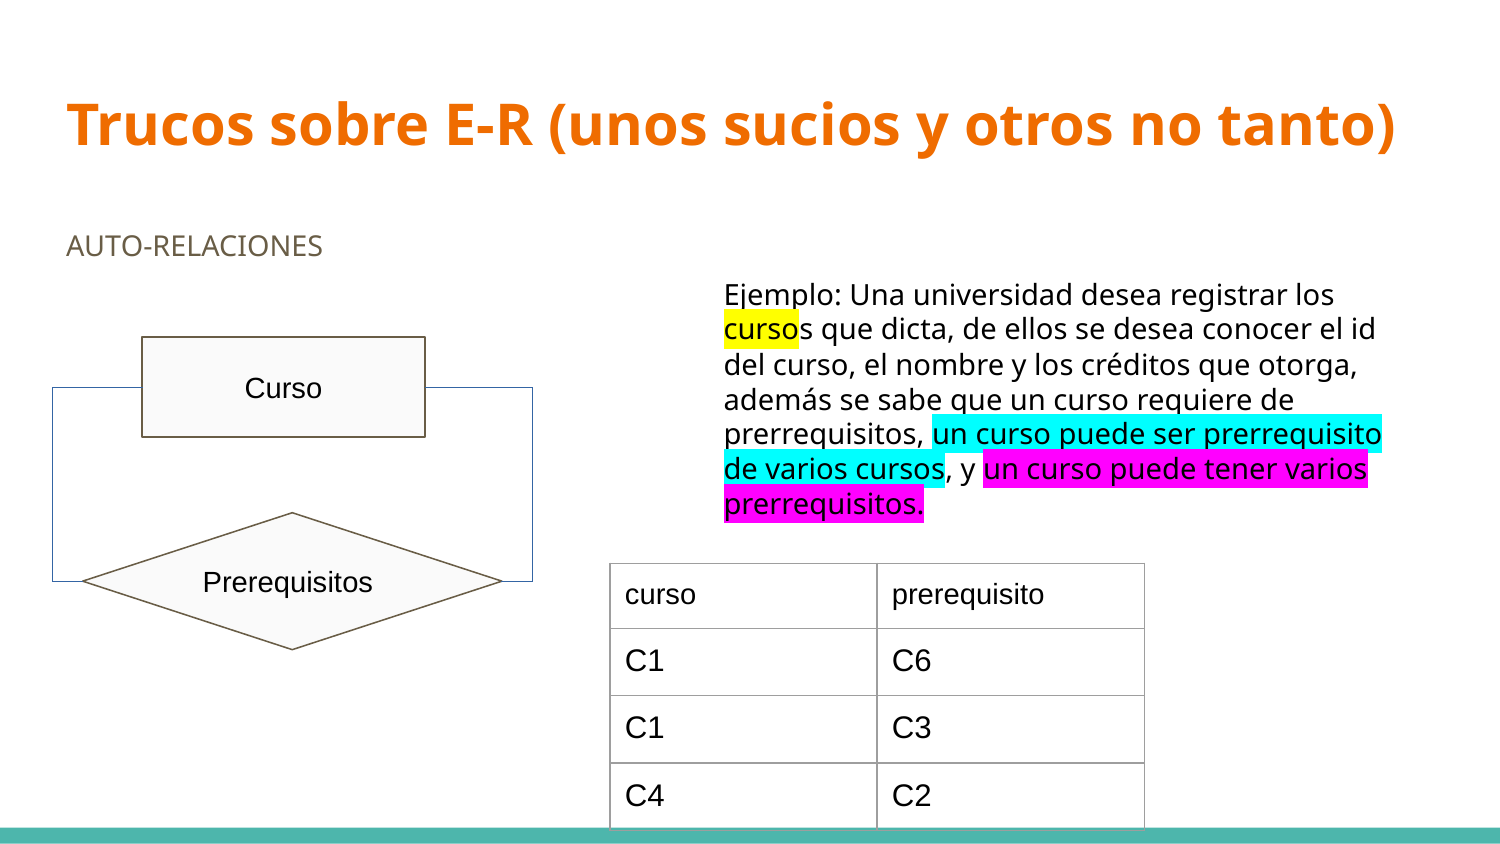

# Trucos sobre E-R (unos sucios y otros no tanto)
AUTO-RELACIONES
Ejemplo: Una universidad desea registrar los cursos que dicta, de ellos se desea conocer el id del curso, el nombre y los créditos que otorga, además se sabe que un curso requiere de prerrequisitos, un curso puede ser prerrequisito de varios cursos, y un curso puede tener varios prerrequisitos.
Curso
Prerequisitos
| curso | prerequisito |
| --- | --- |
| C1 | C6 |
| C1 | C3 |
| C4 | C2 |